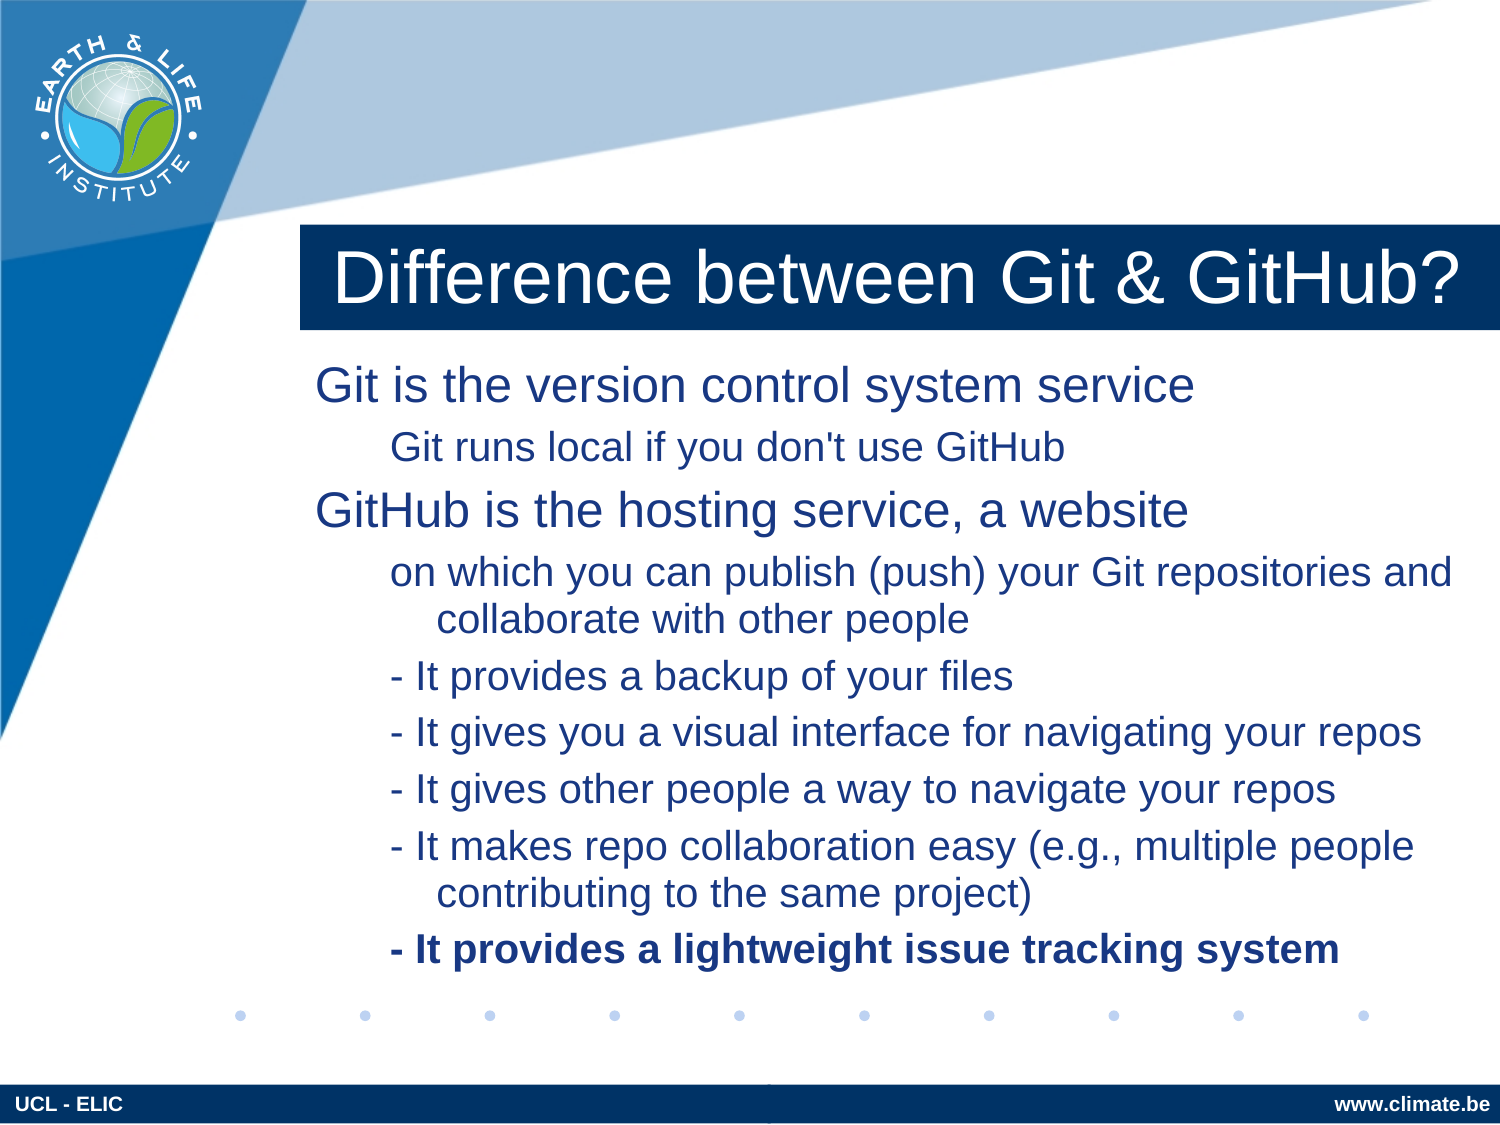

# Difference between Git & GitHub?
Git is the version control system service
Git runs local if you don't use GitHub
GitHub is the hosting service, a website
on which you can publish (push) your Git repositories and collaborate with other people
- It provides a backup of your files
- It gives you a visual interface for navigating your repos
- It gives other people a way to navigate your repos
- It makes repo collaboration easy (e.g., multiple people contributing to the same project)
- It provides a lightweight issue tracking system